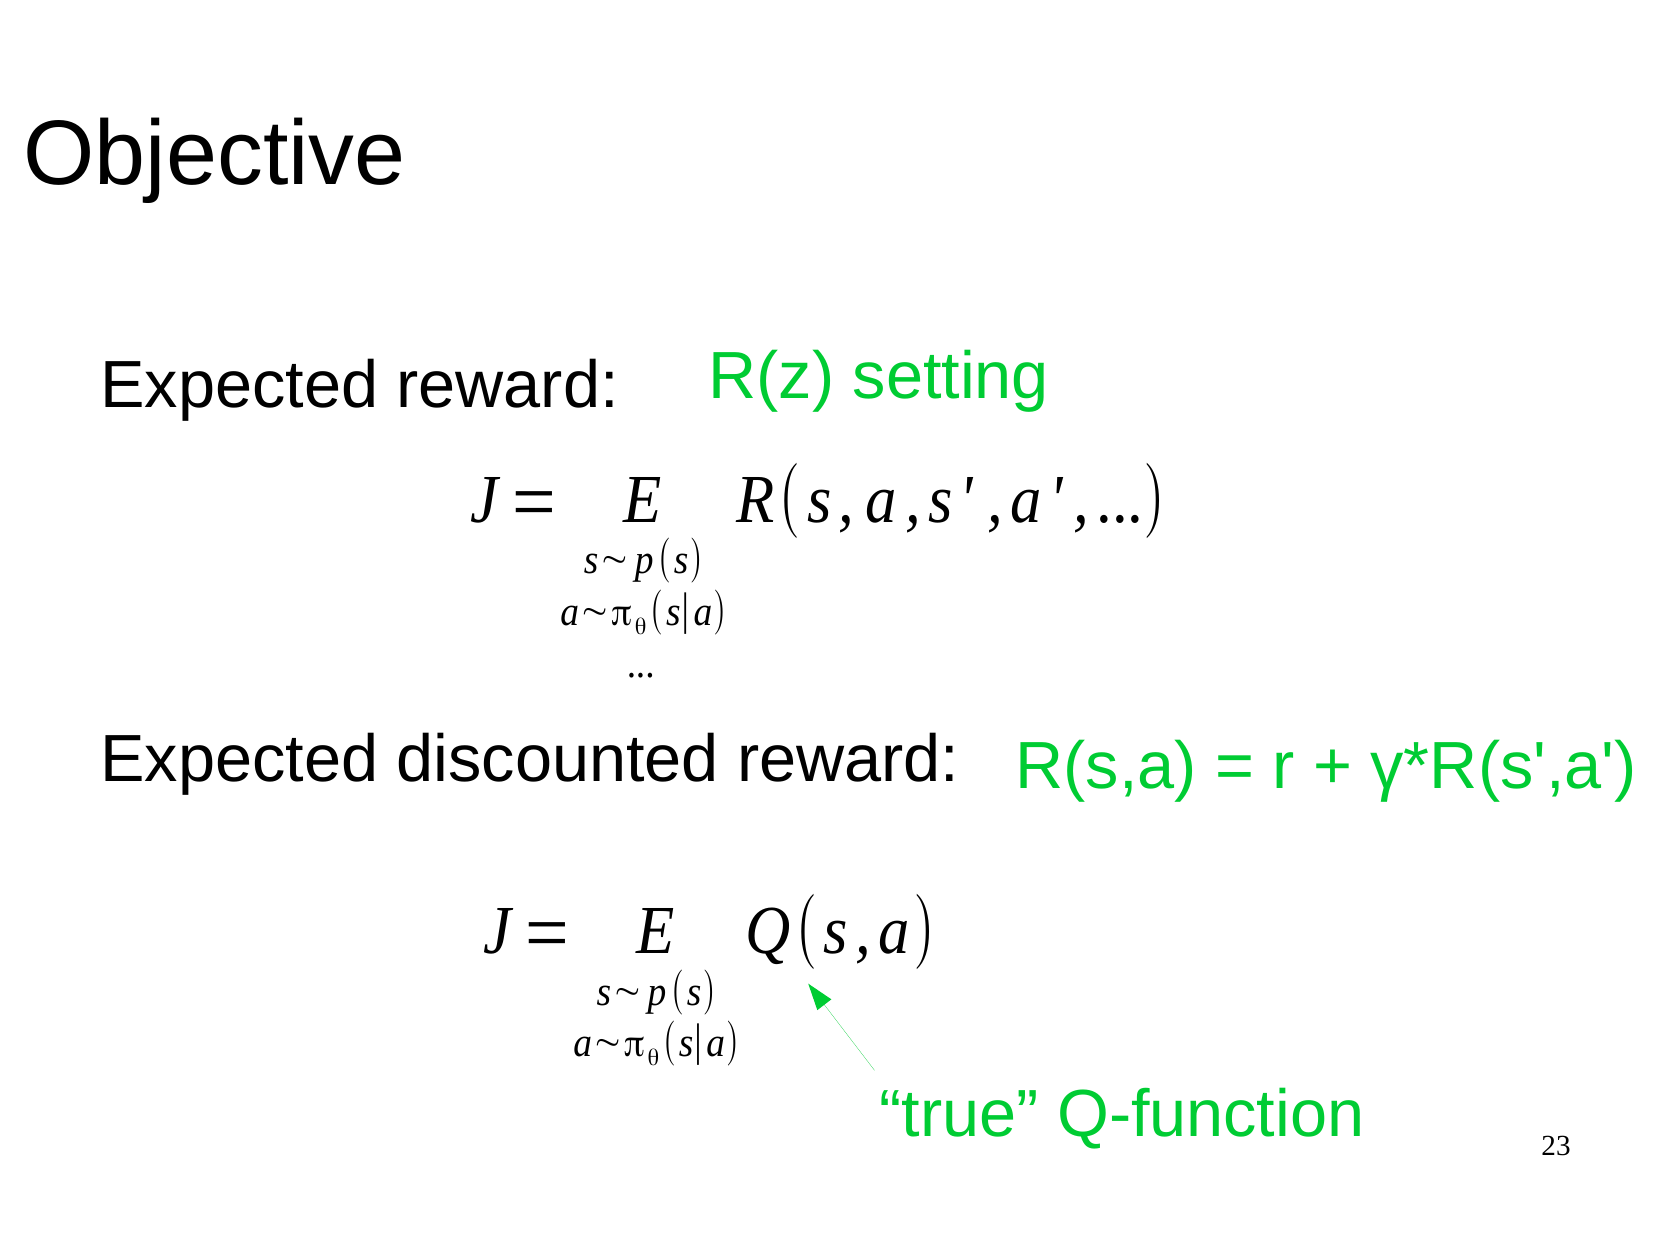

# Objective
Expected reward:
Expected discounted reward:
R(z) setting
R(s,a) = r + γ*R(s',a')
“true” Q-function
23